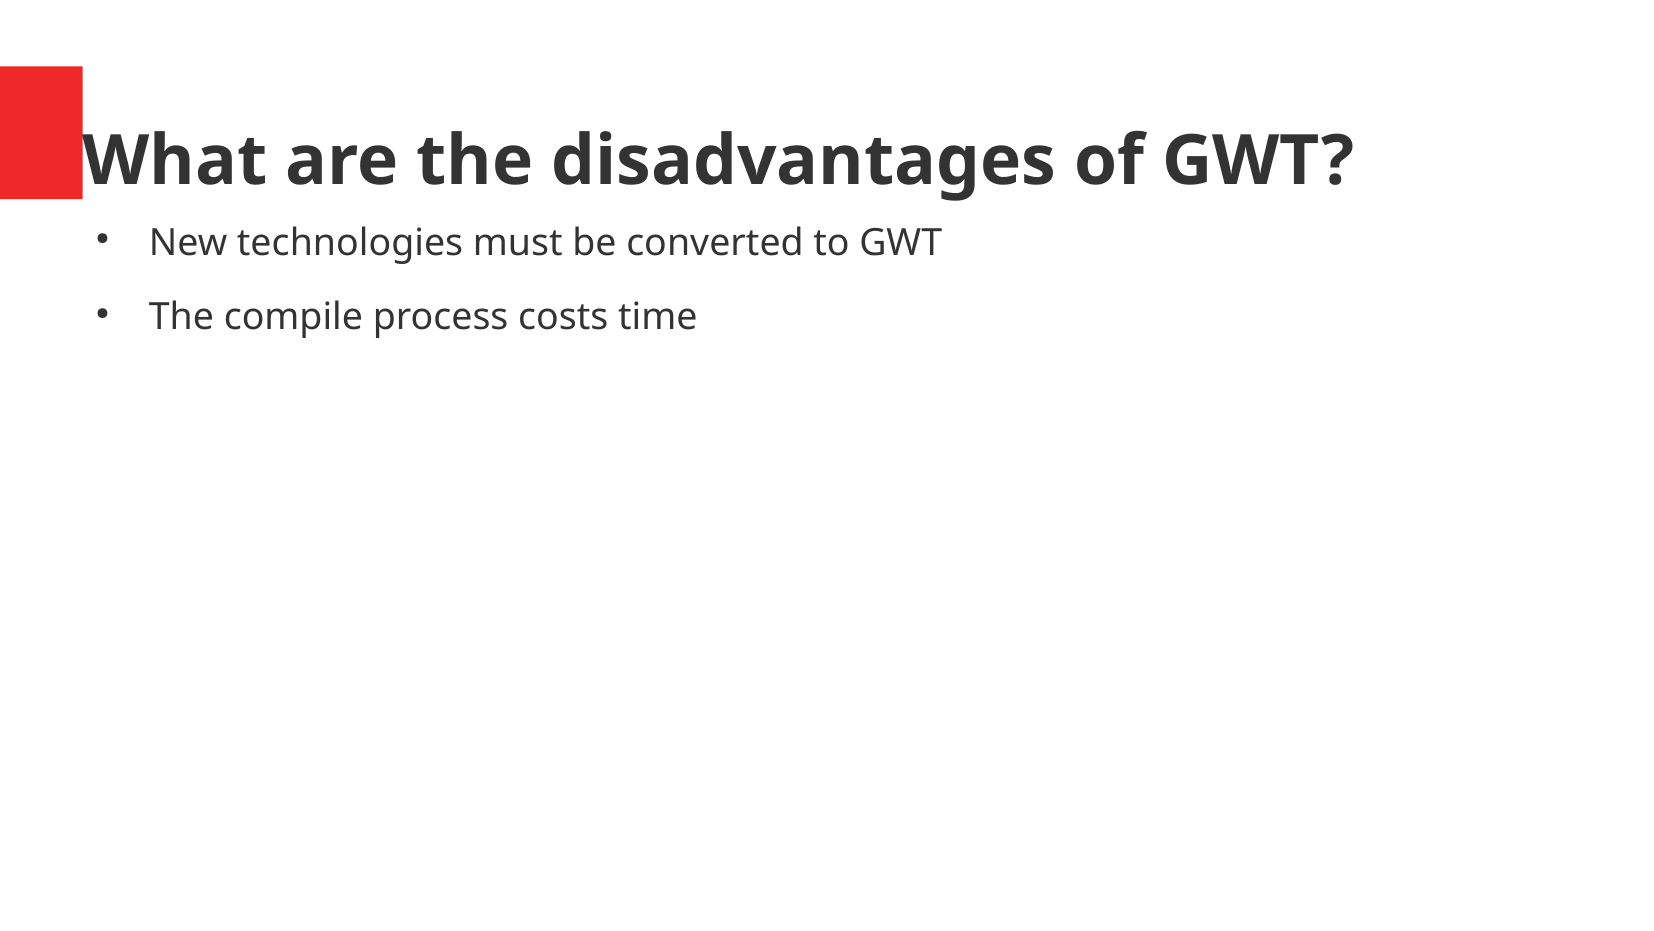

# What are the disadvantages of GWT?
New technologies must be converted to GWT
The compile process costs time